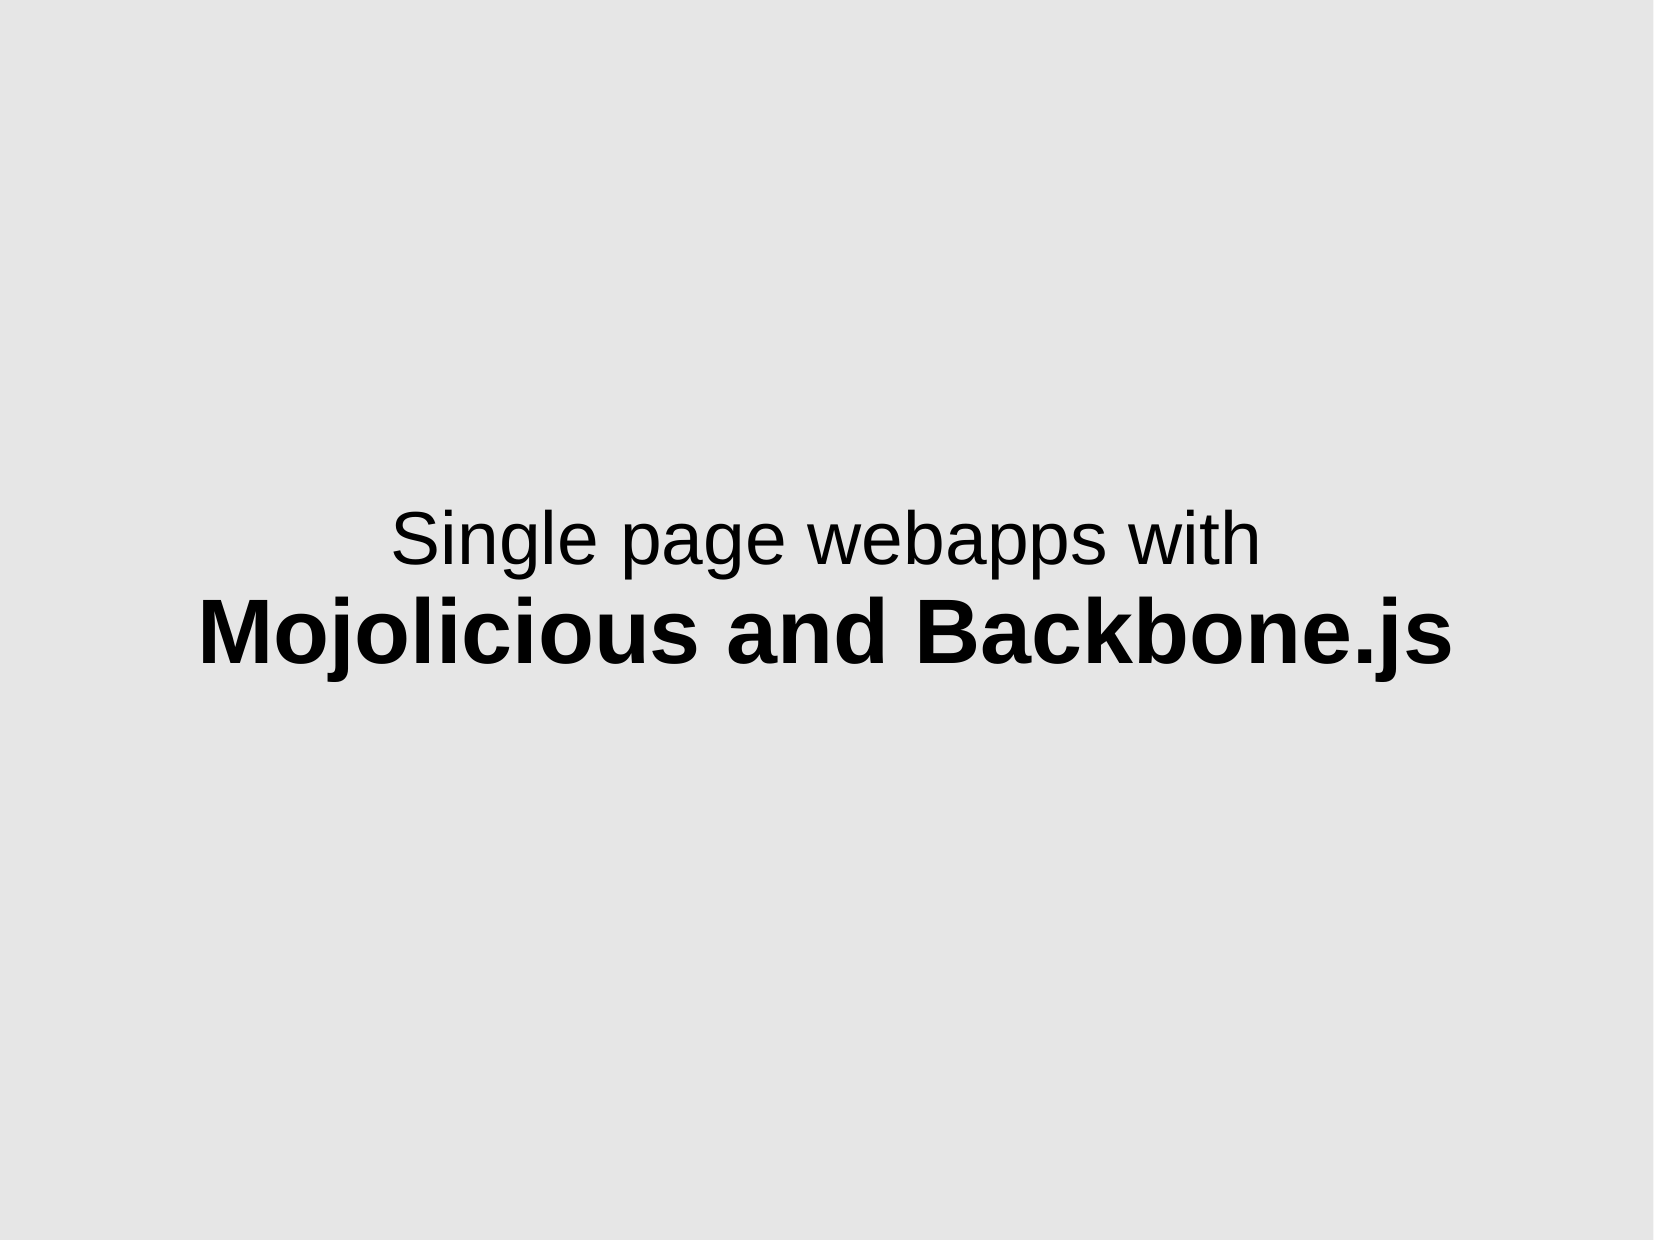

# Single page webapps with Mojolicious and Backbone.js